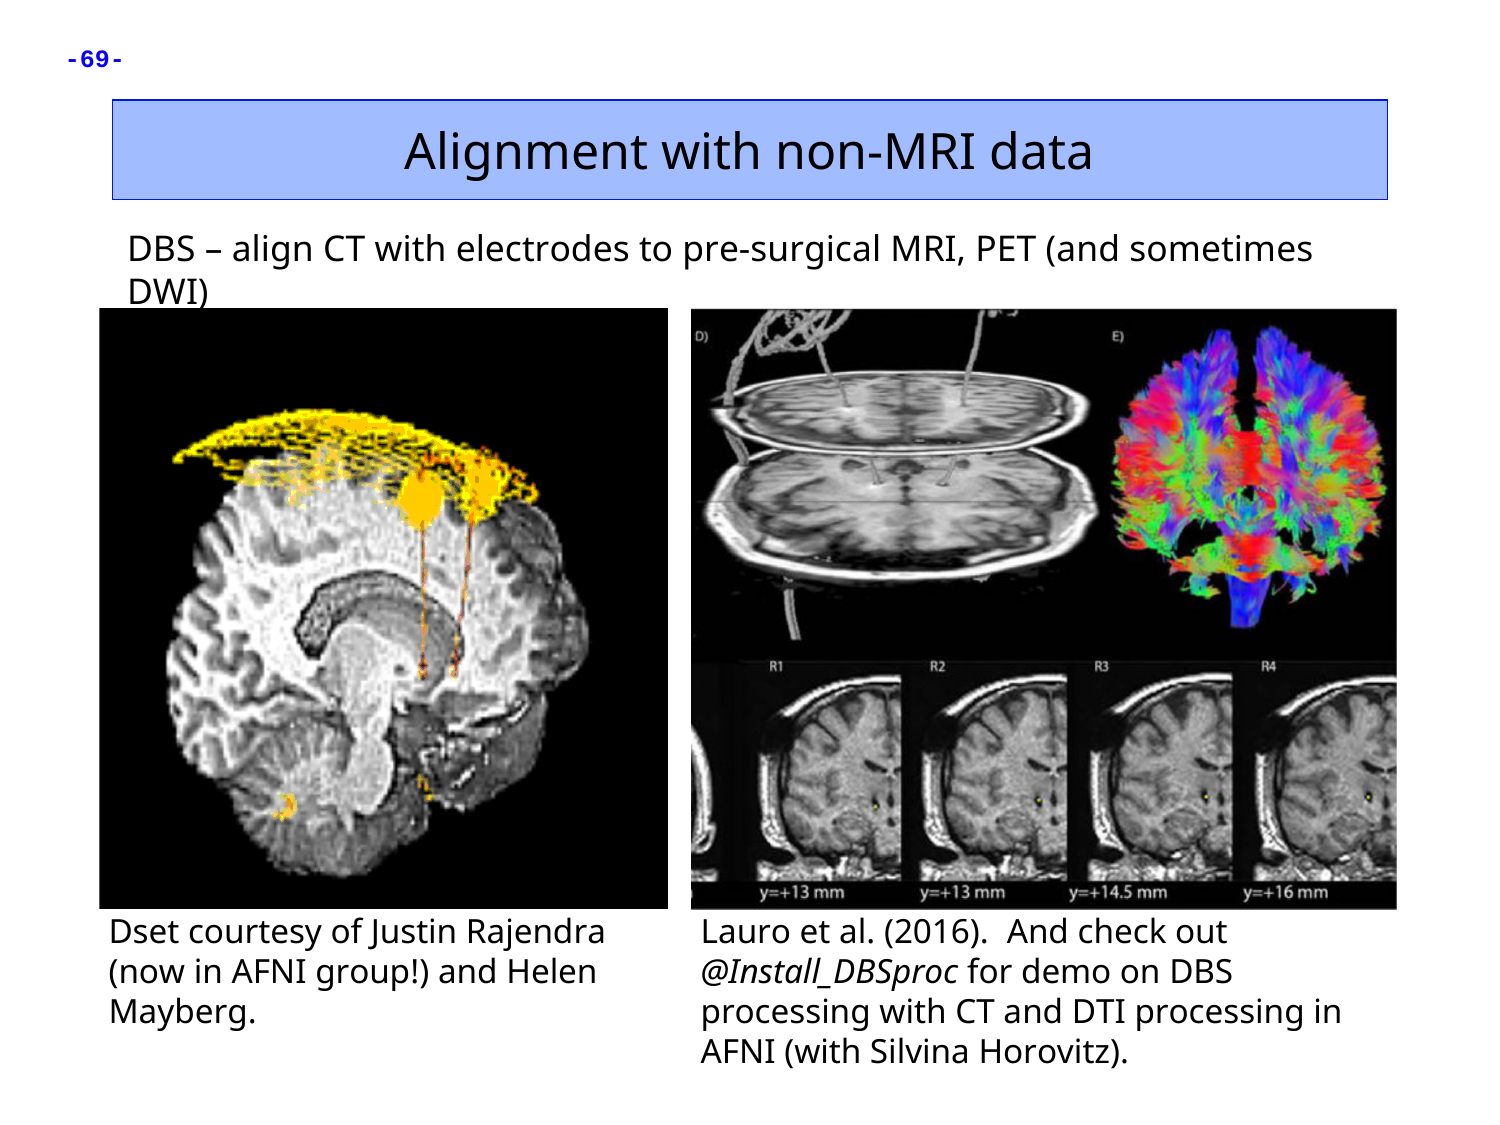

Alignment with non-MRI data
DBS – align CT with electrodes to pre-surgical MRI, PET (and sometimes DWI)
Dset courtesy of Justin Rajendra (now in AFNI group!) and Helen Mayberg.
Lauro et al. (2016). And check out @Install_DBSproc for demo on DBS processing with CT and DTI processing in AFNI (with Silvina Horovitz).